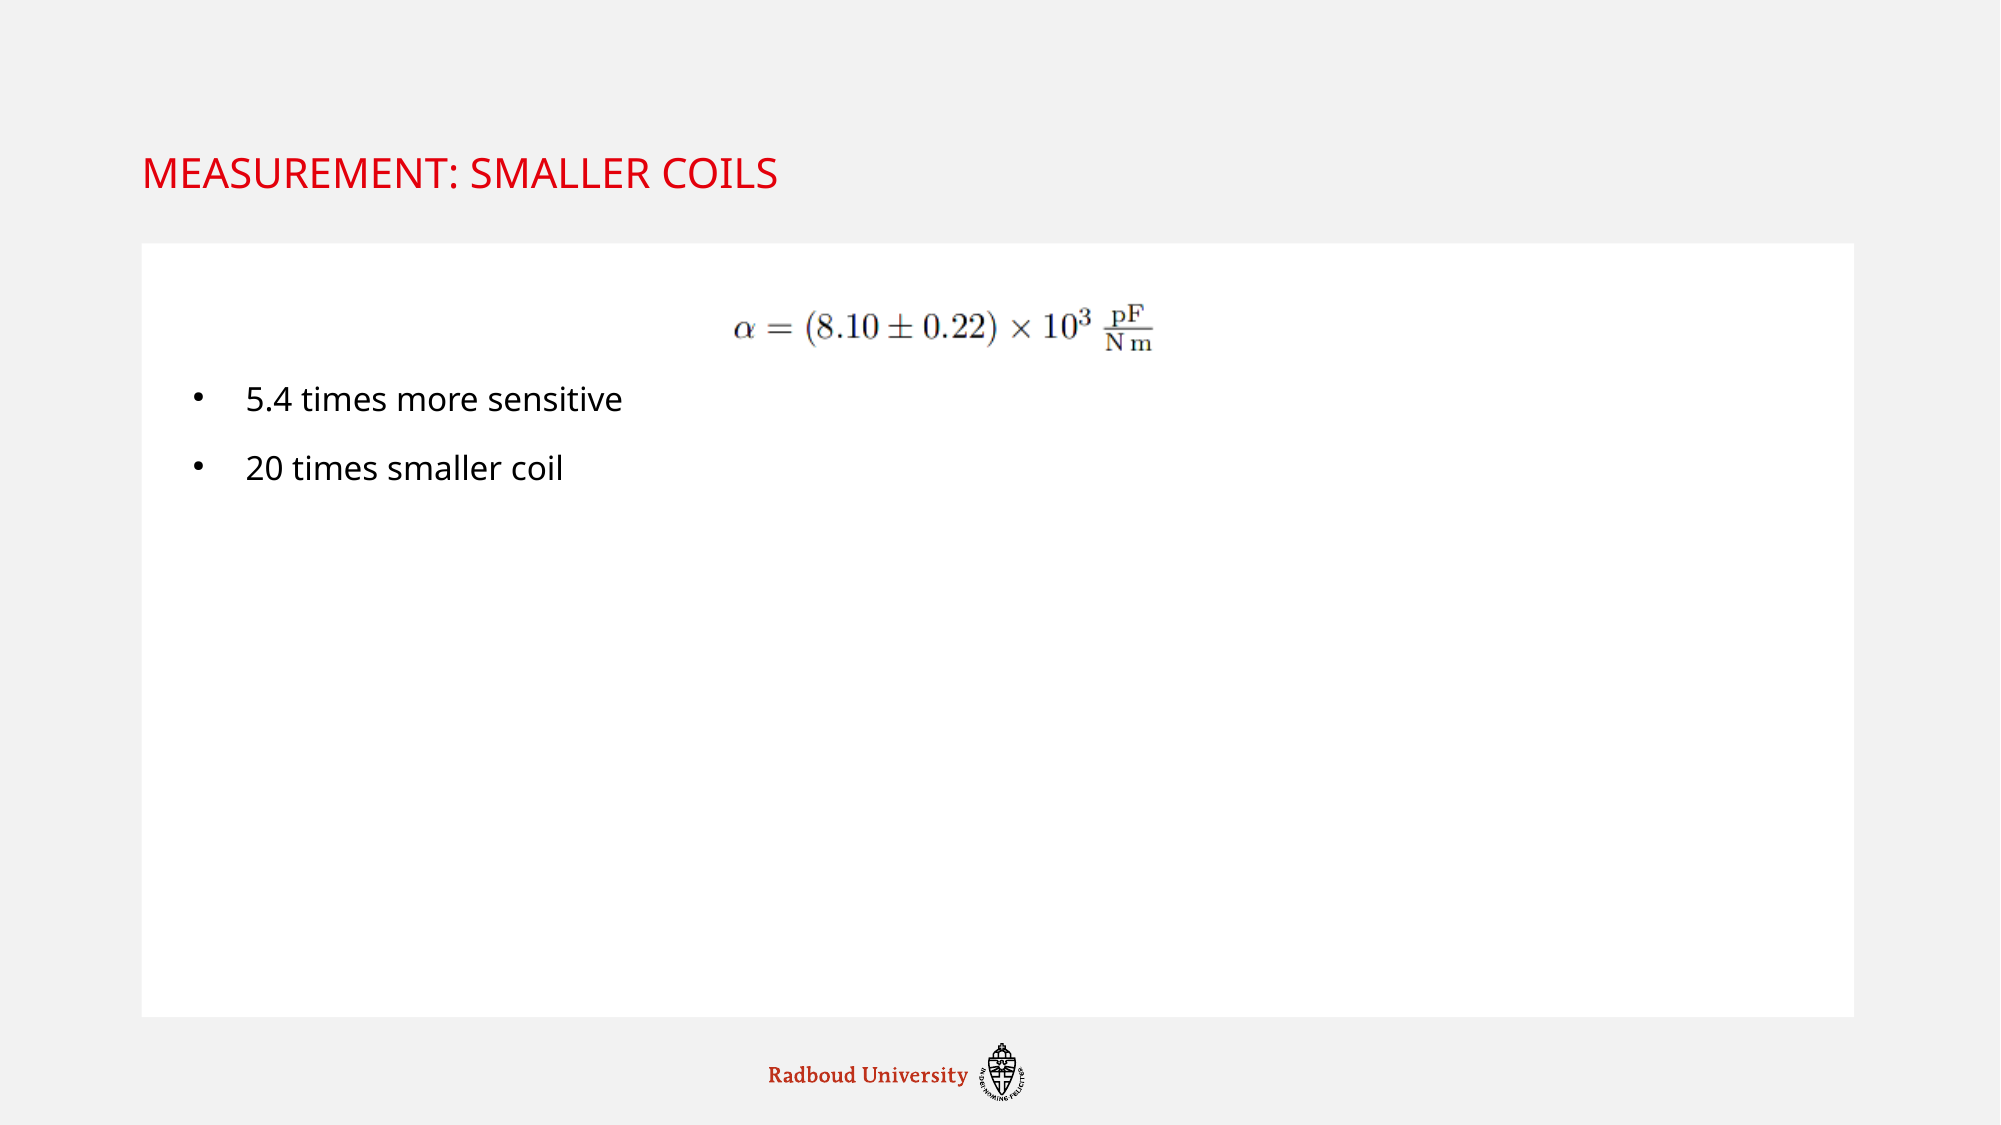

# Measurement: smaller coils
5.4 times more sensitive
20 times smaller coil